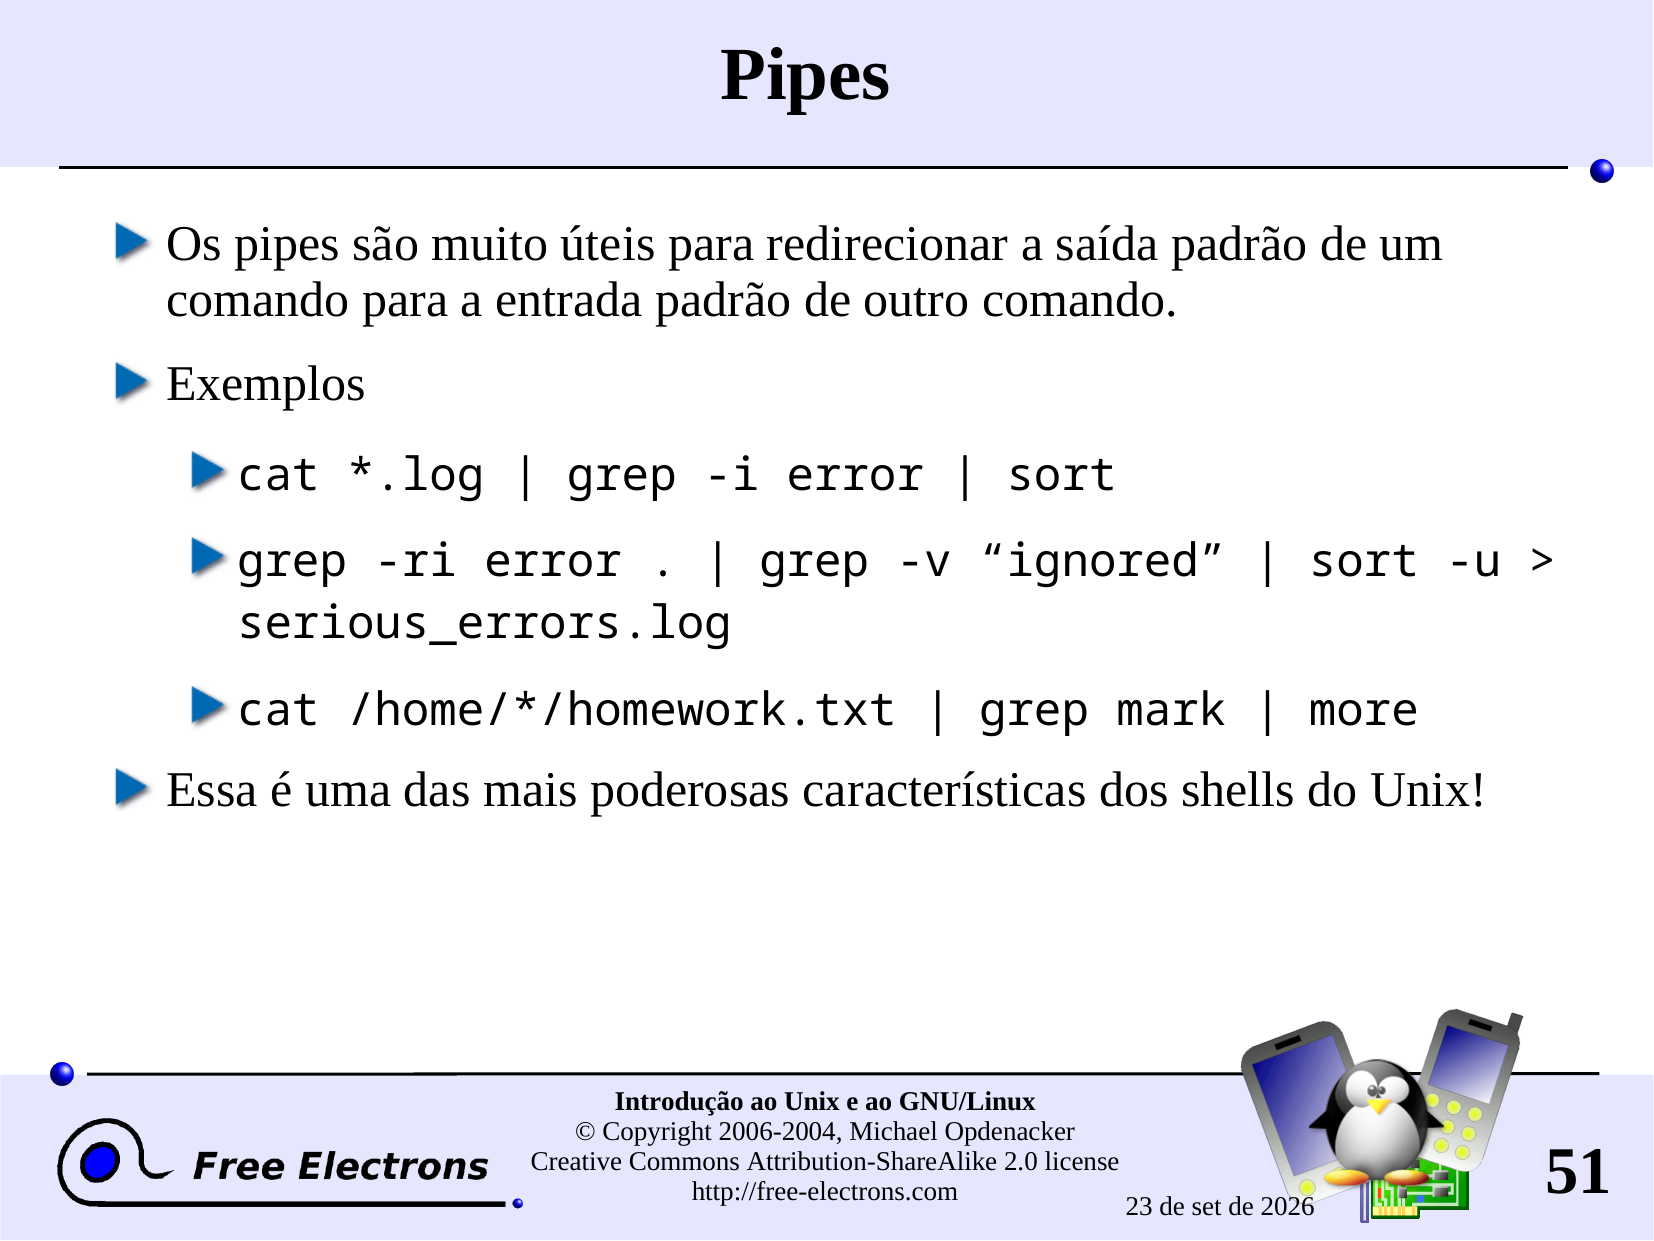

# Pipes
Os pipes são muito úteis para redirecionar a saída padrão de um comando para a entrada padrão de outro comando.
Exemplos
cat *.log | grep -i error | sort
grep -ri error . | grep -v “ignored” | sort -u > serious_errors.log
cat /home/*/homework.txt | grep mark | more
Essa é uma das mais poderosas características dos shells do Unix!